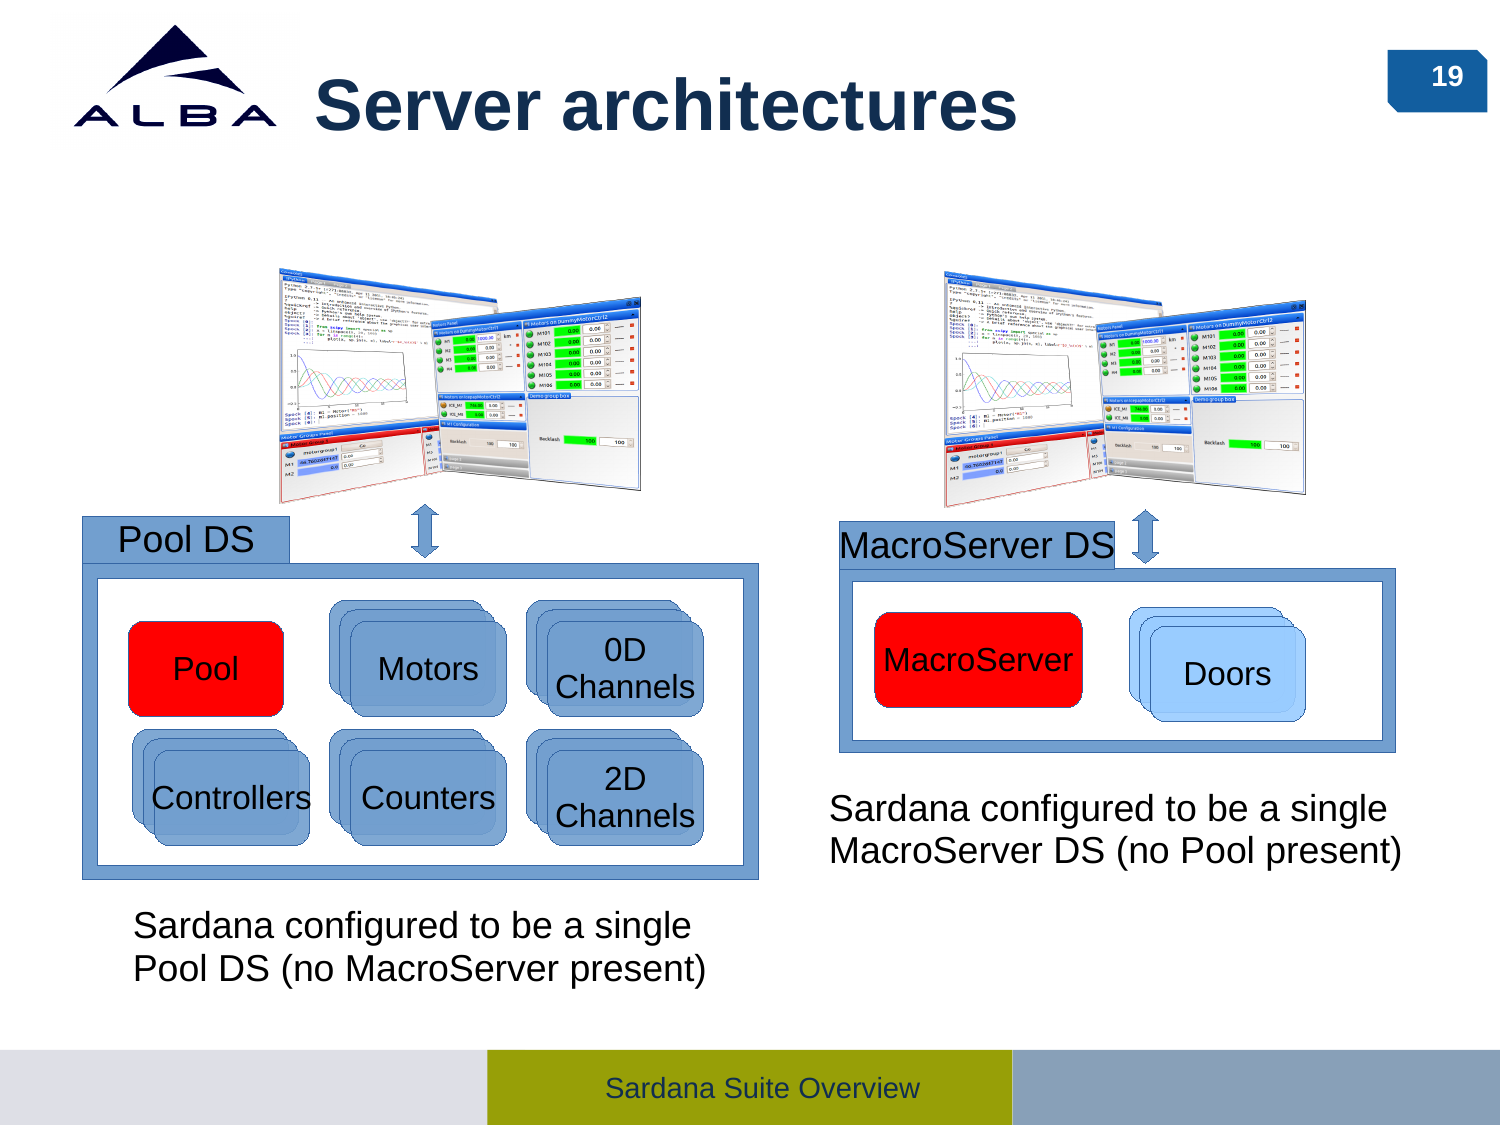

# Server architectures
Pool DS
MacroServer DS
Motors
0D
Channels
Doors
MacroServer
Pool
Controllers
Counters
2D
Channels
Sardana configured to be a single
MacroServer DS (no Pool present)
Sardana configured to be a single
Pool DS (no MacroServer present)